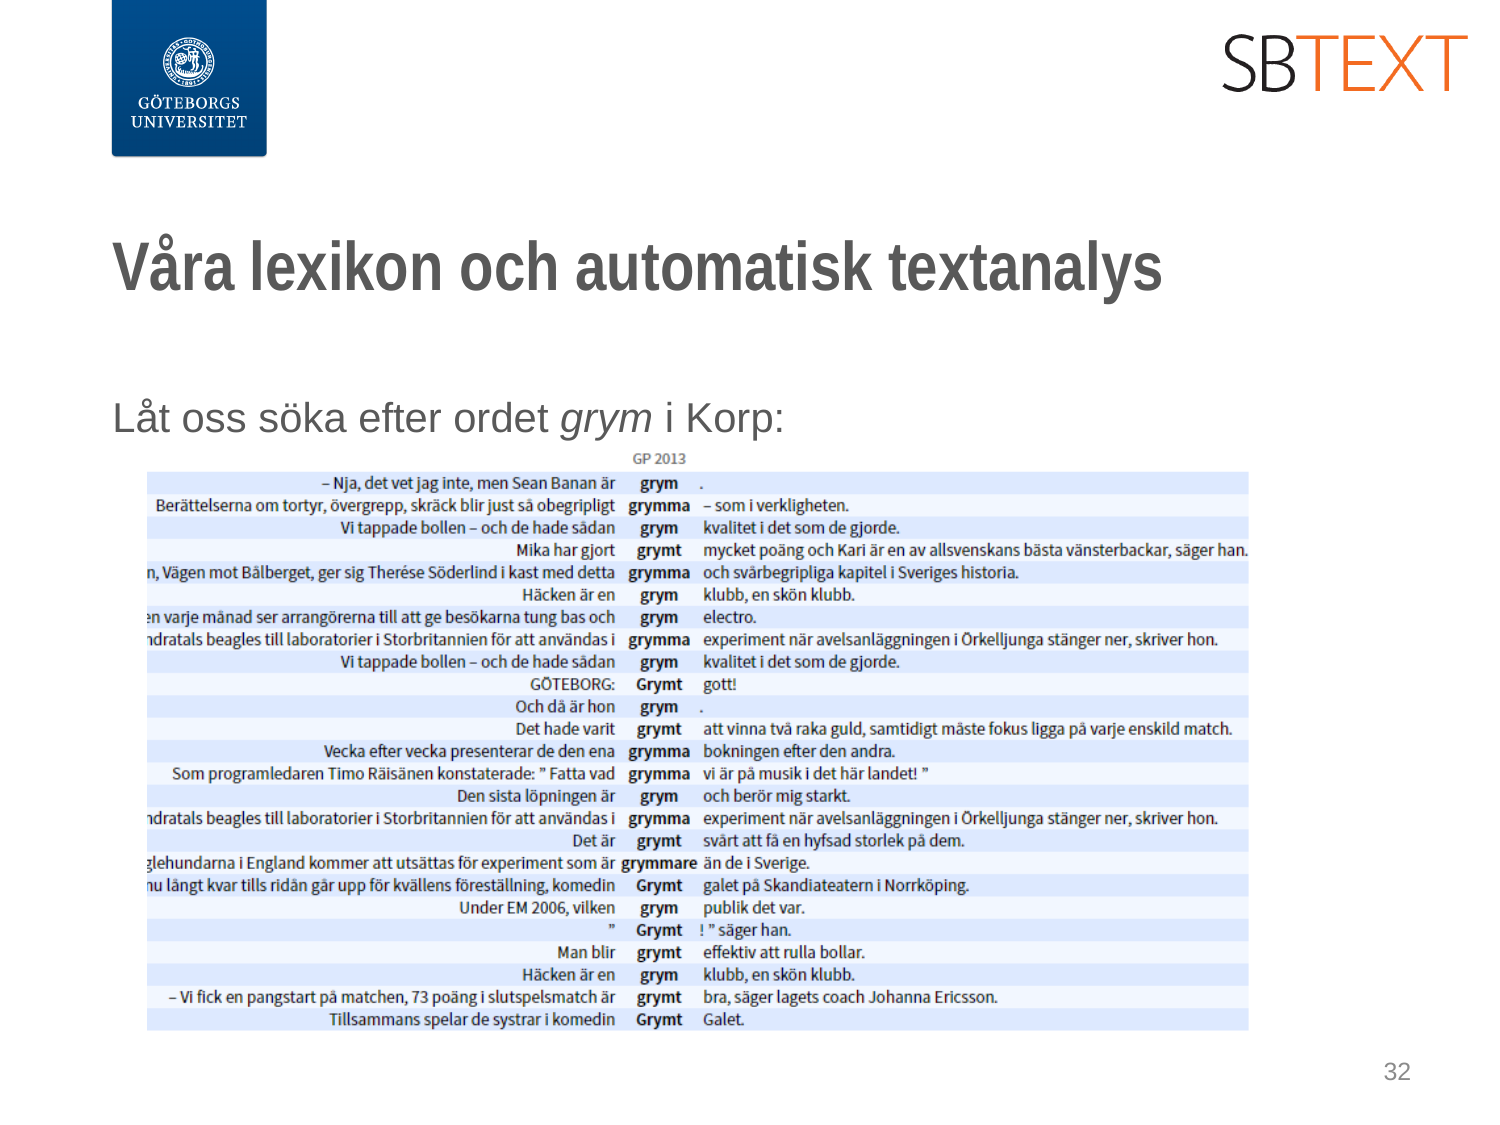

# Våra lexikon och automatisk textanalys
Låt oss söka efter ordet grym i Korp: